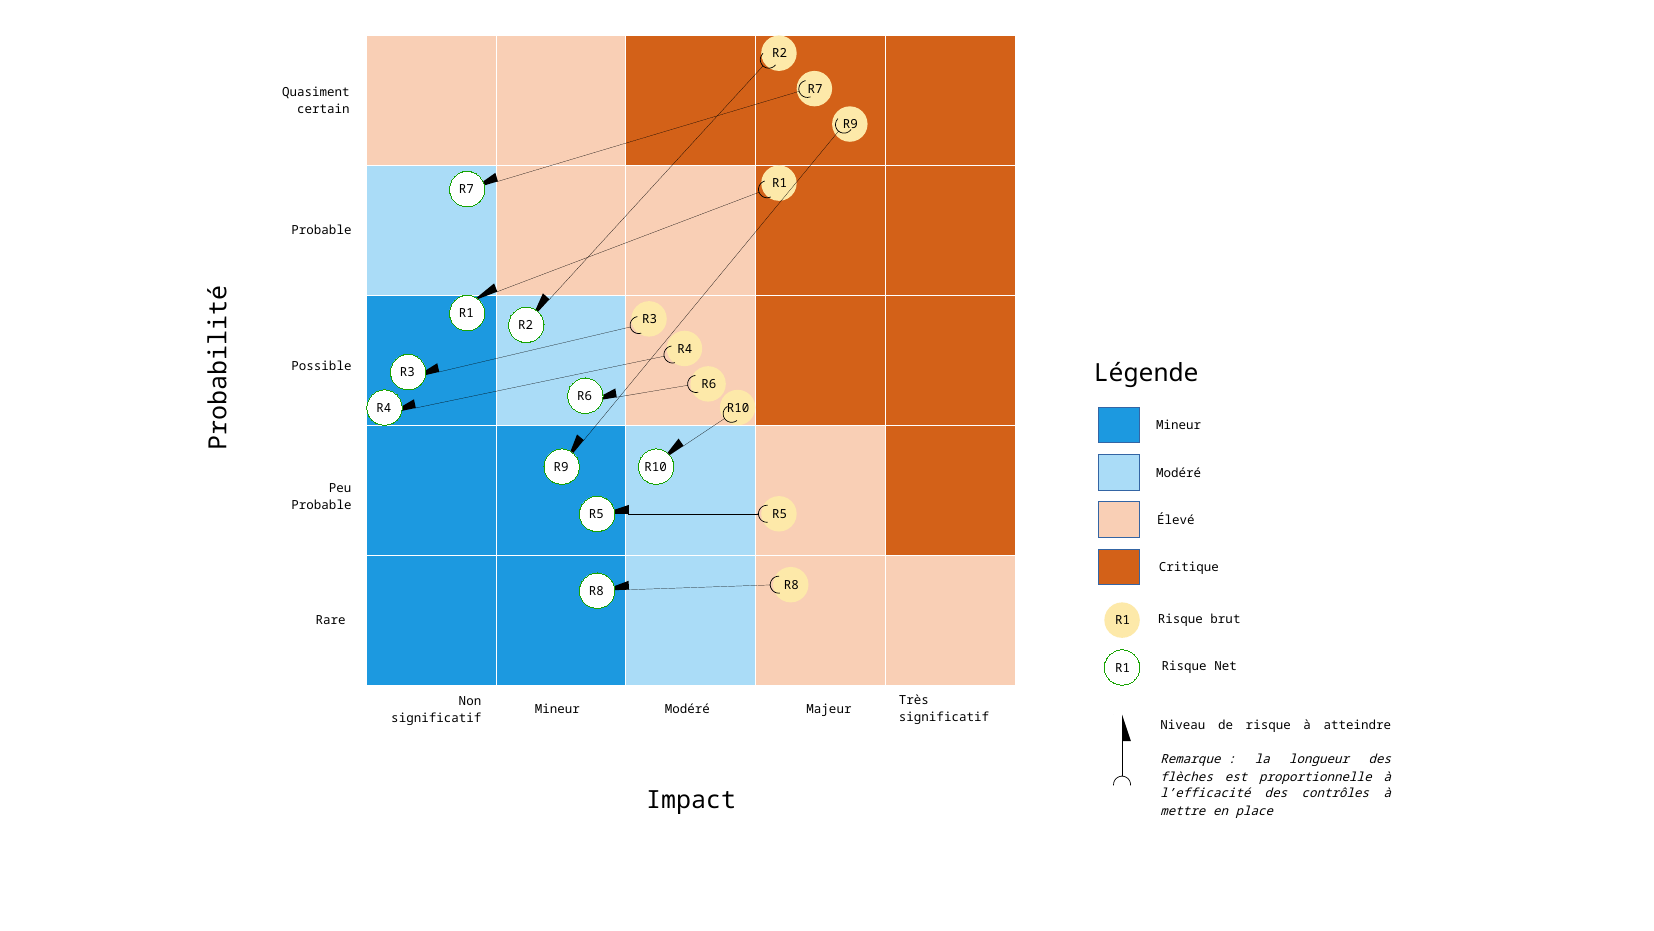

R2
R7
Quasiment
certain
R9
R1
R7
Probable
R1
R3
R2
R4
Possible
Probabilité
Légende
Mineur
Modéré
Élevé
Critique
Risque brut
R1
Risque Net
R1
Niveau de risque à atteindre
Remarque : la longueur des flèches est proportionnelle à l’efficacité des contrôles à mettre en place
R3
R6
R6
R4
R10
R9
R10
Peu
Probable
R5
R5
R8
R8
Rare
Mineur
Modéré
Majeur
Très
significatif
Non
significatif
Impact